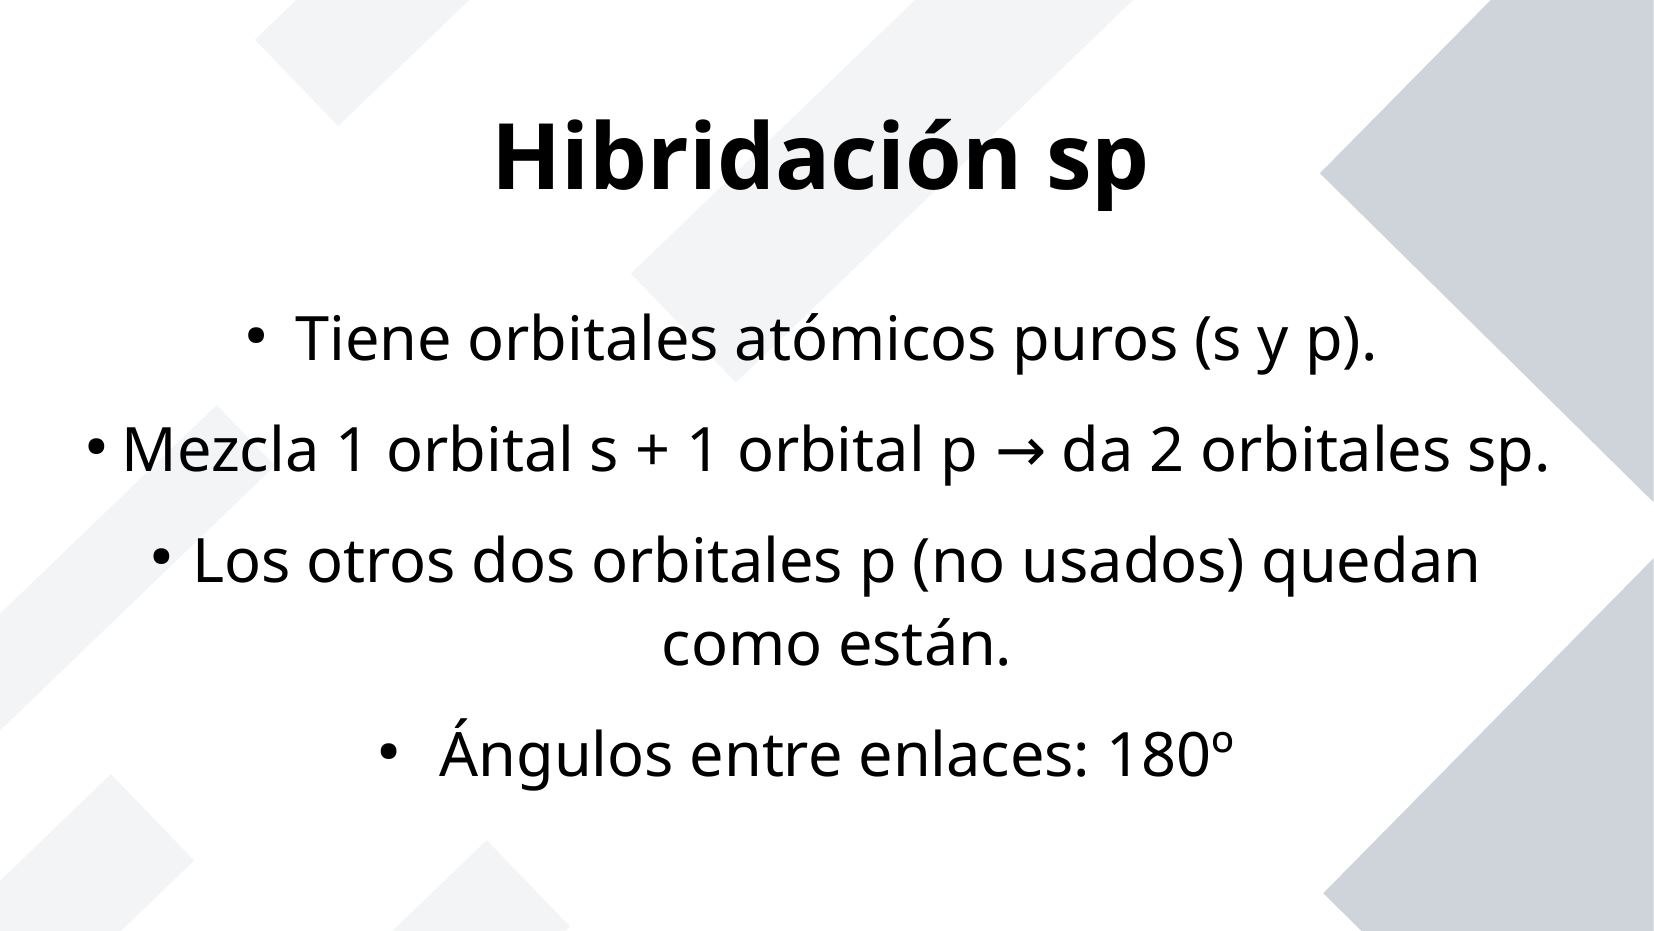

# Hibridación sp
Tiene orbitales atómicos puros (s y p).
Mezcla 1 orbital s + 1 orbital p → da 2 orbitales sp.
Los otros dos orbitales p (no usados) quedan como están.
Ángulos entre enlaces: 180º